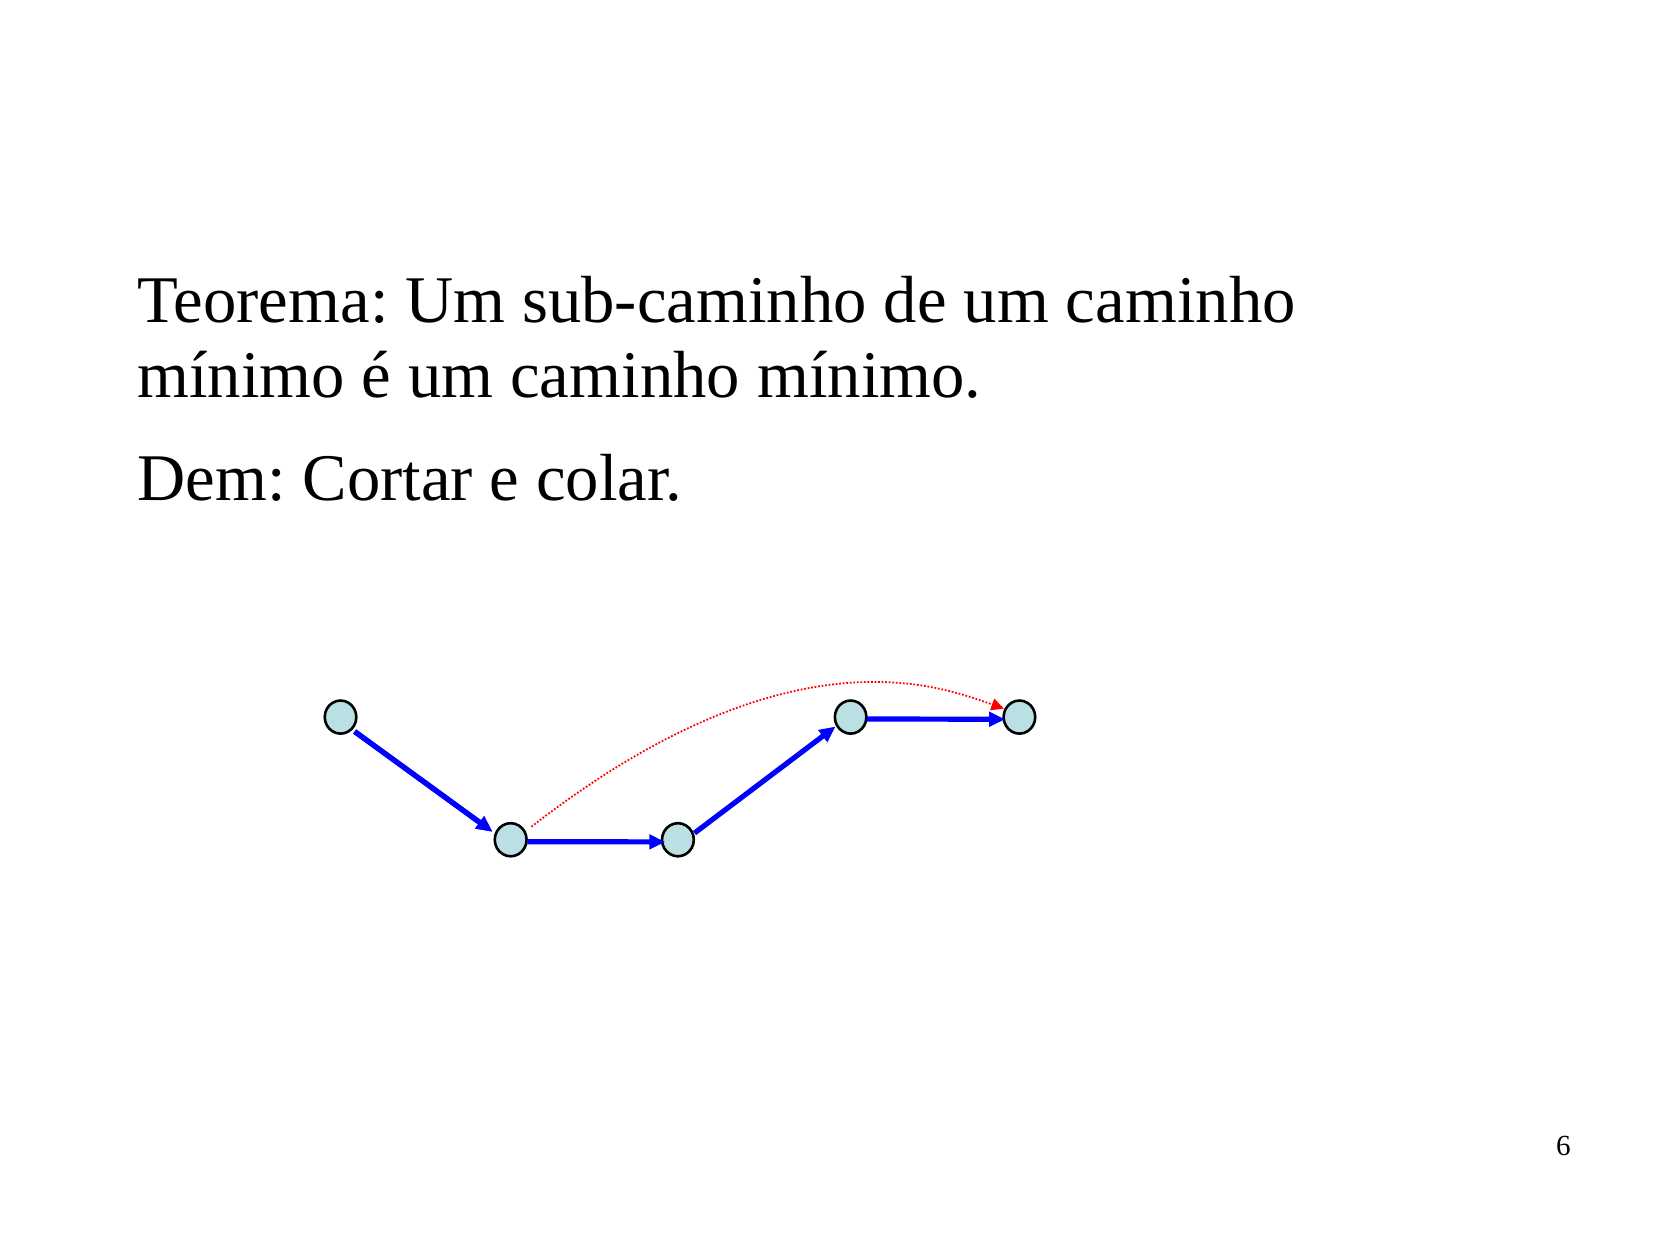

#
Teorema: Um sub-caminho de um caminho mínimo é um caminho mínimo.
Dem: Cortar e colar.
6